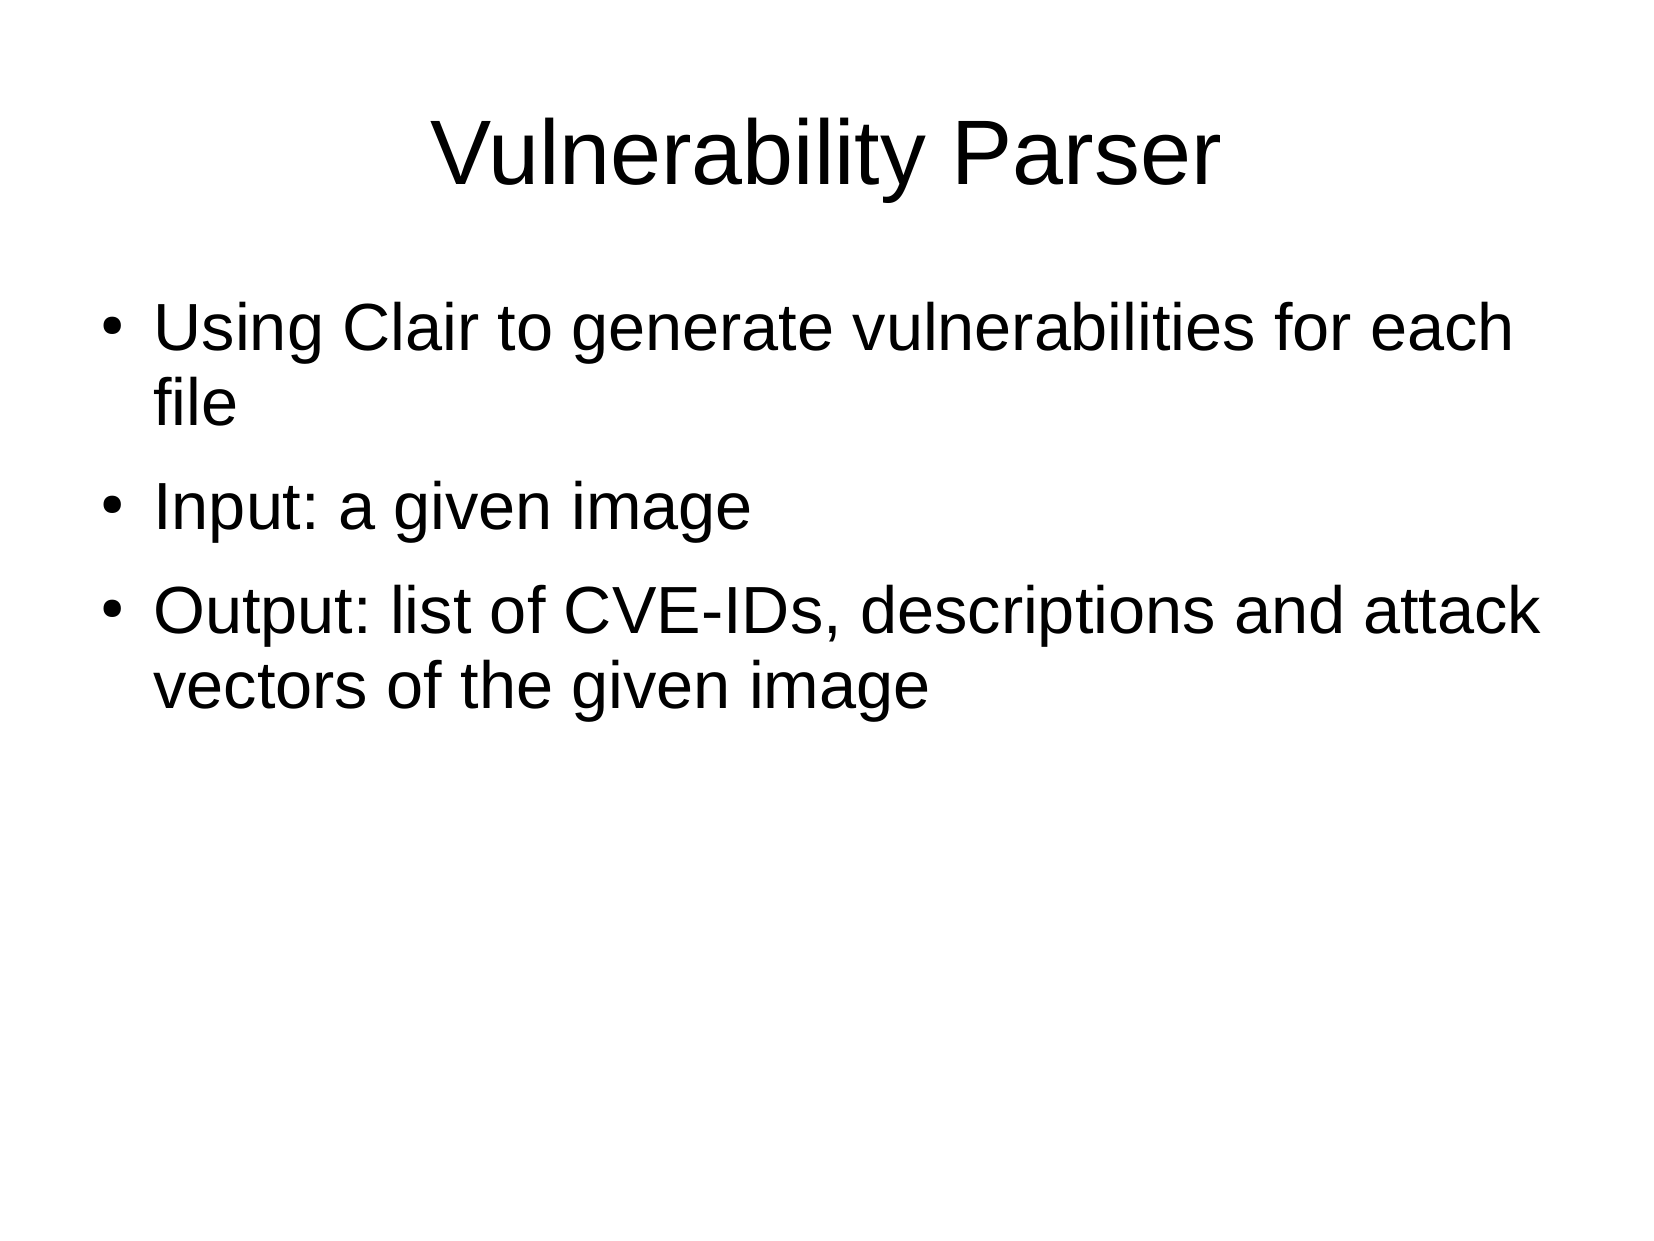

# Vulnerability Parser
Using Clair to generate vulnerabilities for each file
Input: a given image
Output: list of CVE-IDs, descriptions and attack vectors of the given image